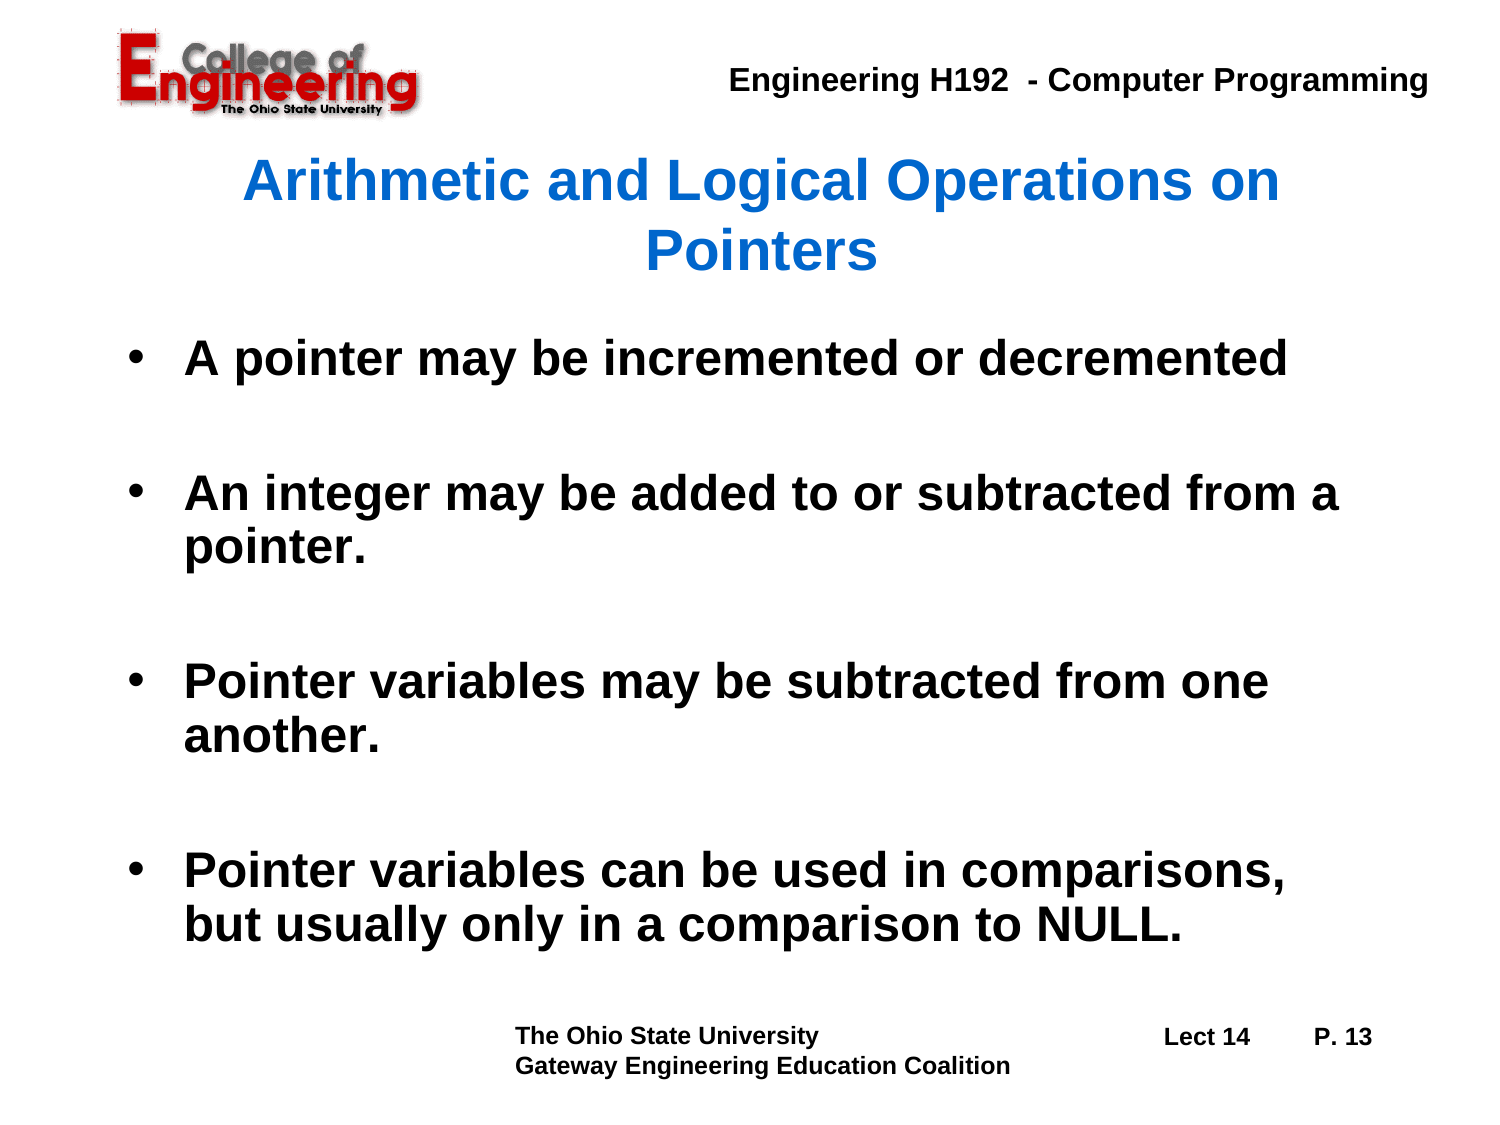

# Arithmetic and Logical Operations on Pointers
A pointer may be incremented or decremented
An integer may be added to or subtracted from a pointer.
Pointer variables may be subtracted from one another.
Pointer variables can be used in comparisons, but usually only in a comparison to NULL.
13